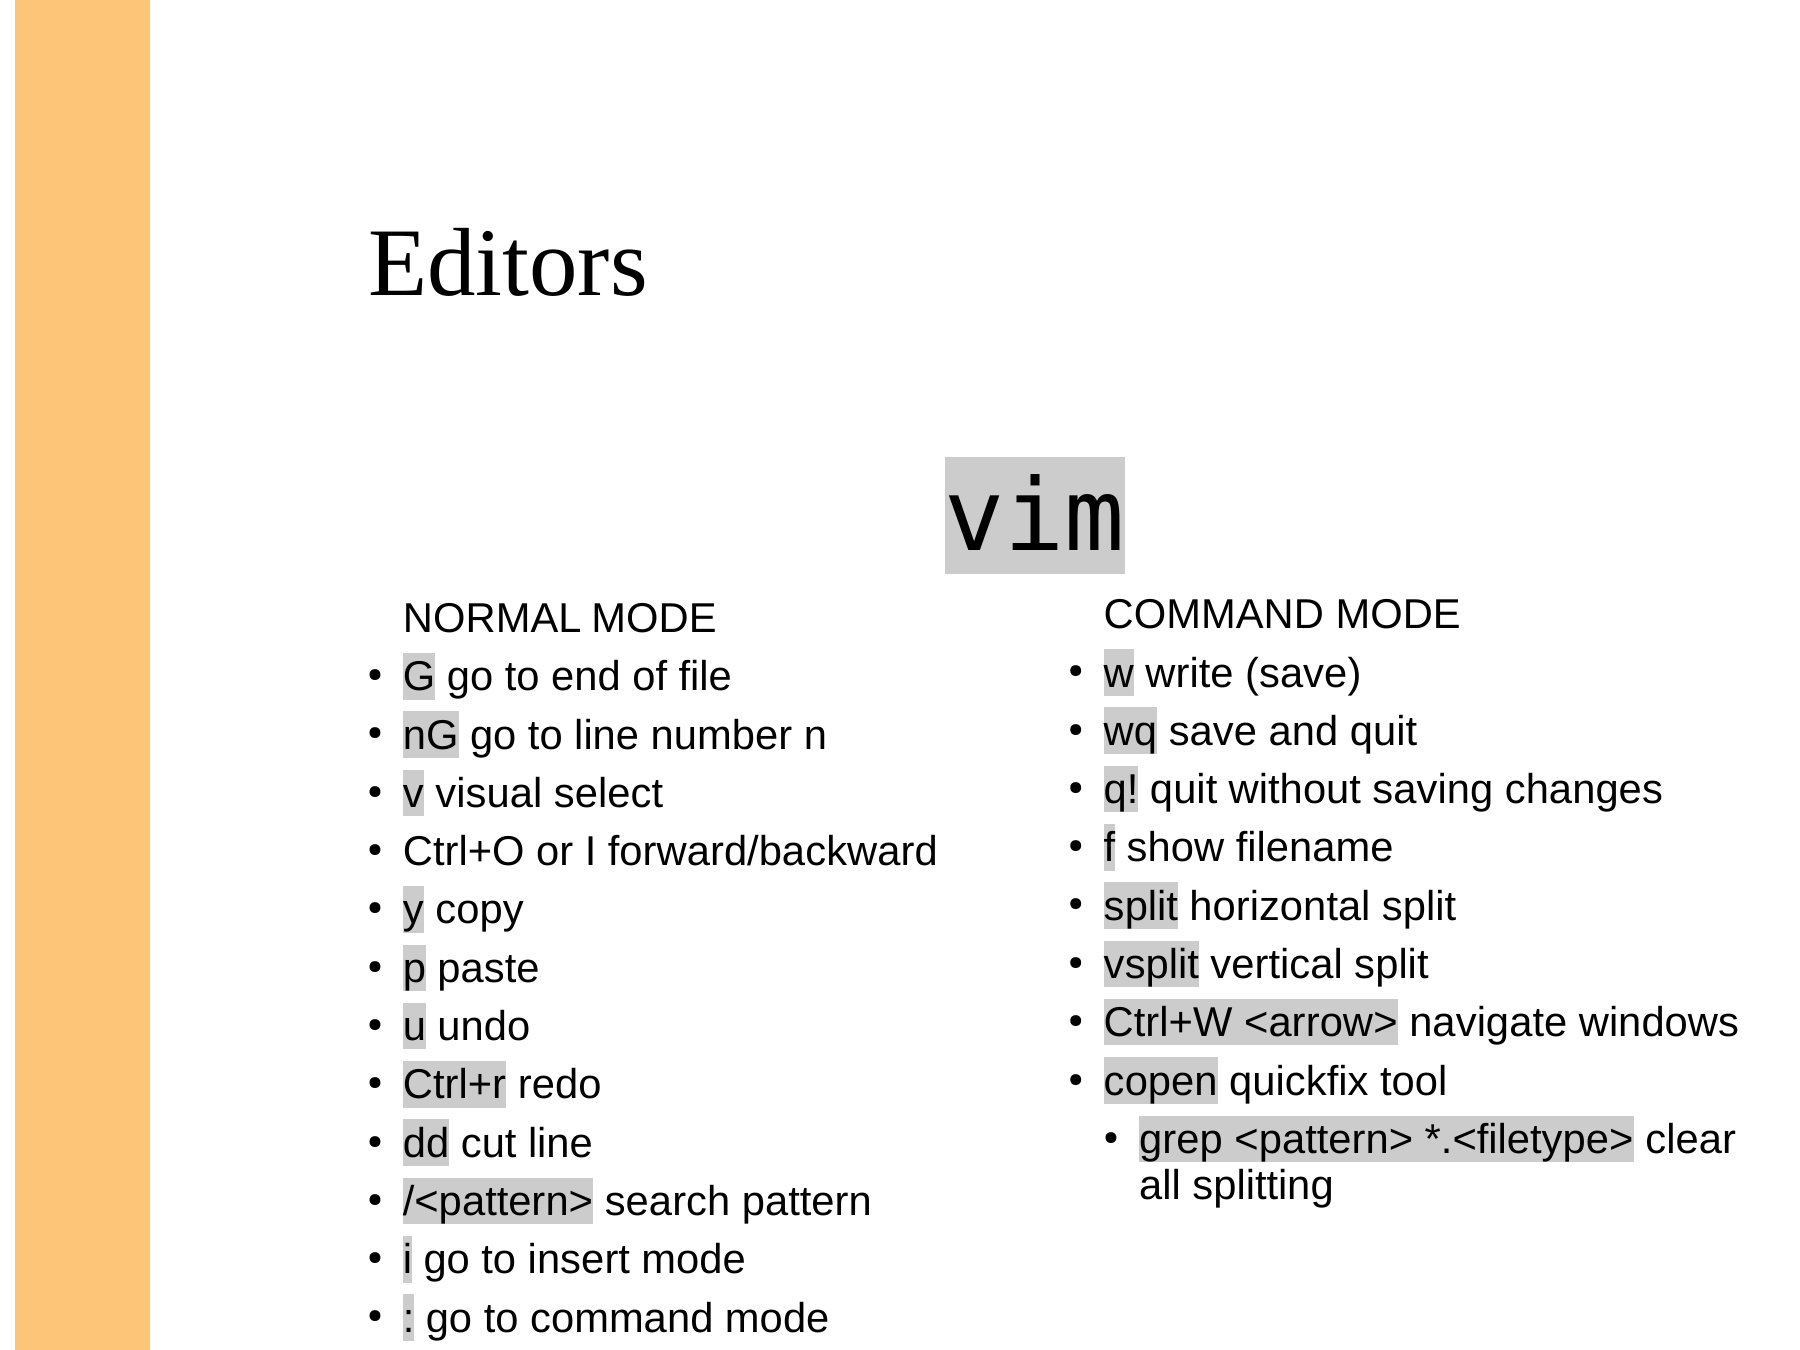

# Editors
vim
COMMAND MODE
w write (save)
wq save and quit
q! quit without saving changes
f show filename
split horizontal split
vsplit vertical split
Ctrl+W <arrow> navigate windows
copen quickfix tool
grep <pattern> *.<filetype> clear all splitting
NORMAL MODE
G go to end of file
nG go to line number n
v visual select
Ctrl+O or I forward/backward
y copy
p paste
u undo
Ctrl+r redo
dd cut line
/<pattern> search pattern
i go to insert mode
: go to command mode